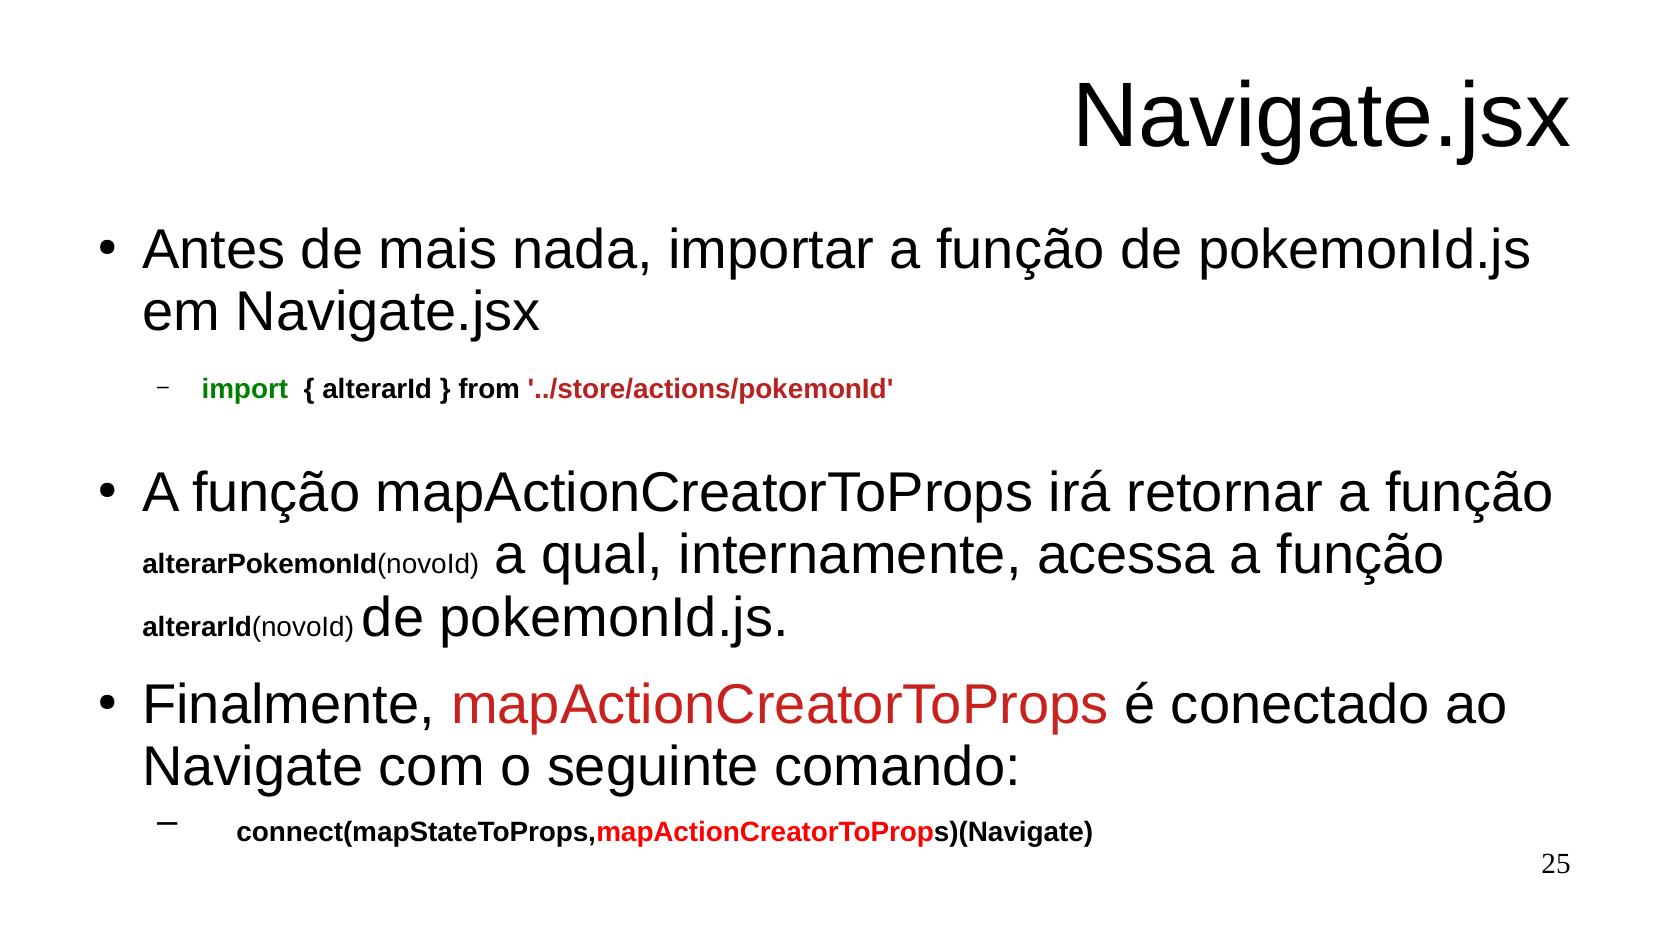

Navigate.jsx
# Antes de mais nada, importar a função de pokemonId.js em Navigate.jsx
import { alterarId } from '../store/actions/pokemonId'
A função mapActionCreatorToProps irá retornar a função alterarPokemonId(novoId) a qual, internamente, acessa a função alterarId(novoId) de pokemonId.js.
Finalmente, mapActionCreatorToProps é conectado ao Navigate com o seguinte comando:
 connect(mapStateToProps,mapActionCreatorToProps)(Navigate)
25